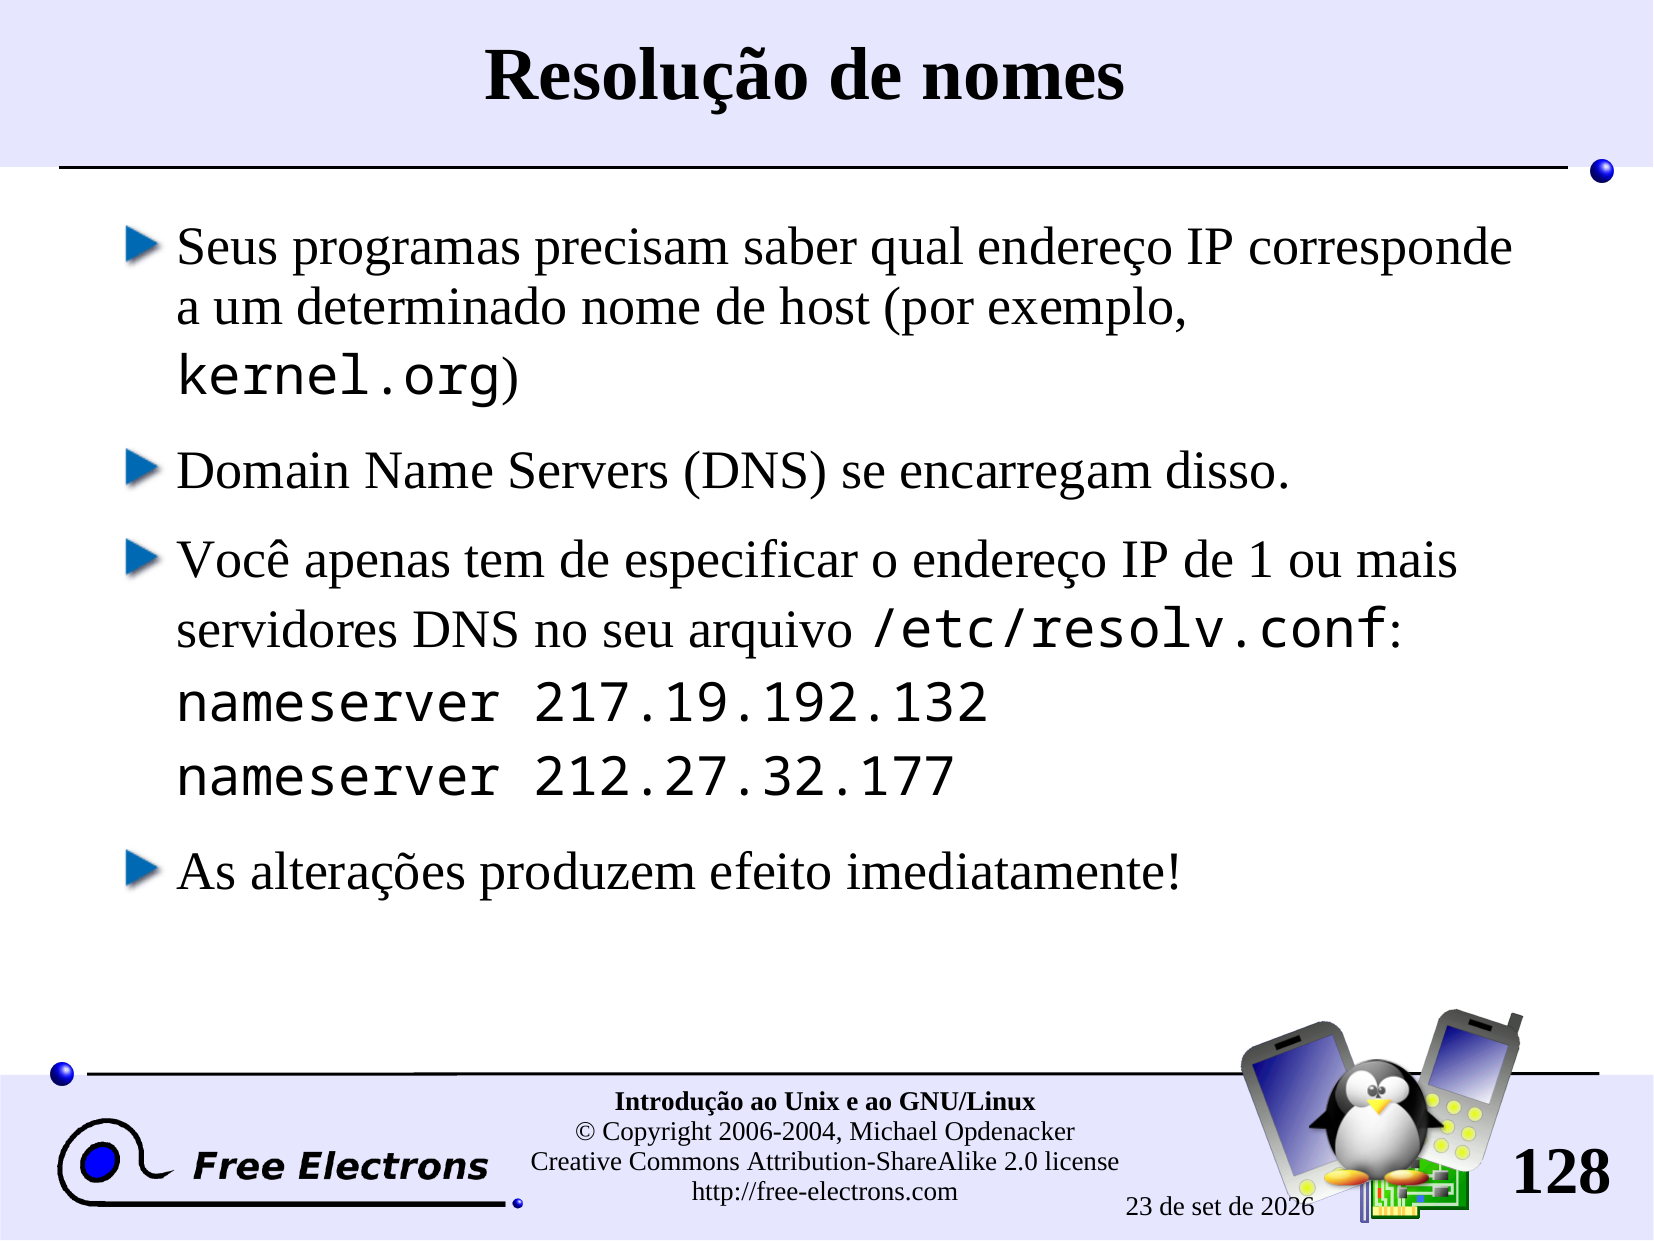

# Resolução de nomes
Seus programas precisam saber qual endereço IP corresponde a um determinado nome de host (por exemplo, kernel.org)
Domain Name Servers (DNS) se encarregam disso.
Você apenas tem de especificar o endereço IP de 1 ou mais servidores DNS no seu arquivo /etc/resolv.conf:
nameserver 217.19.192.132
nameserver 212.27.32.177
As alterações produzem efeito imediatamente!